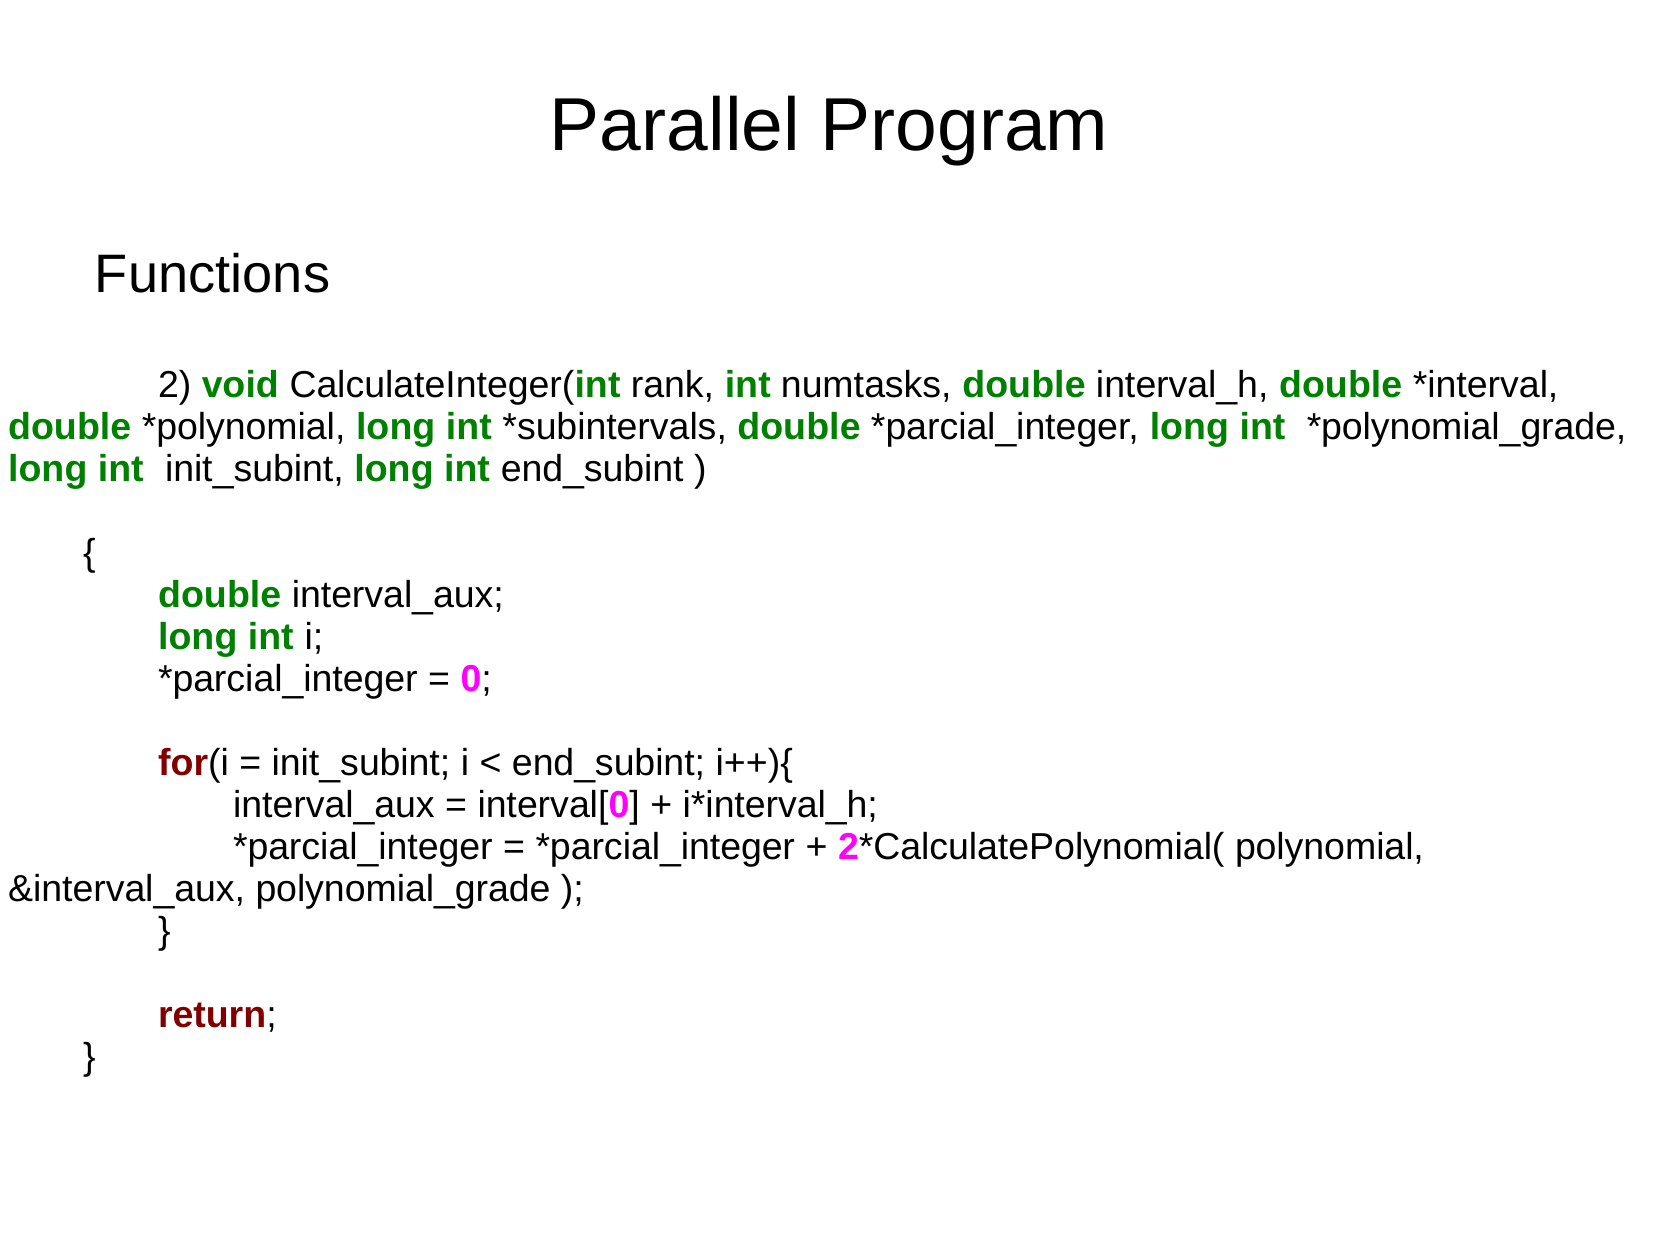

Parallel Program
	Functions
		2) void CalculateInteger(int rank, int numtasks, double interval_h, double *interval, double *polynomial, long int *subintervals, double *parcial_integer, long int *polynomial_grade, long int init_subint, long int end_subint )
	{
		double interval_aux;
		long int i;
		*parcial_integer = 0;
		for(i = init_subint; i < end_subint; i++){
			interval_aux = interval[0] + i*interval_h;
			*parcial_integer = *parcial_integer + 2*CalculatePolynomial( polynomial, &interval_aux, polynomial_grade );
		}
		return;
	}